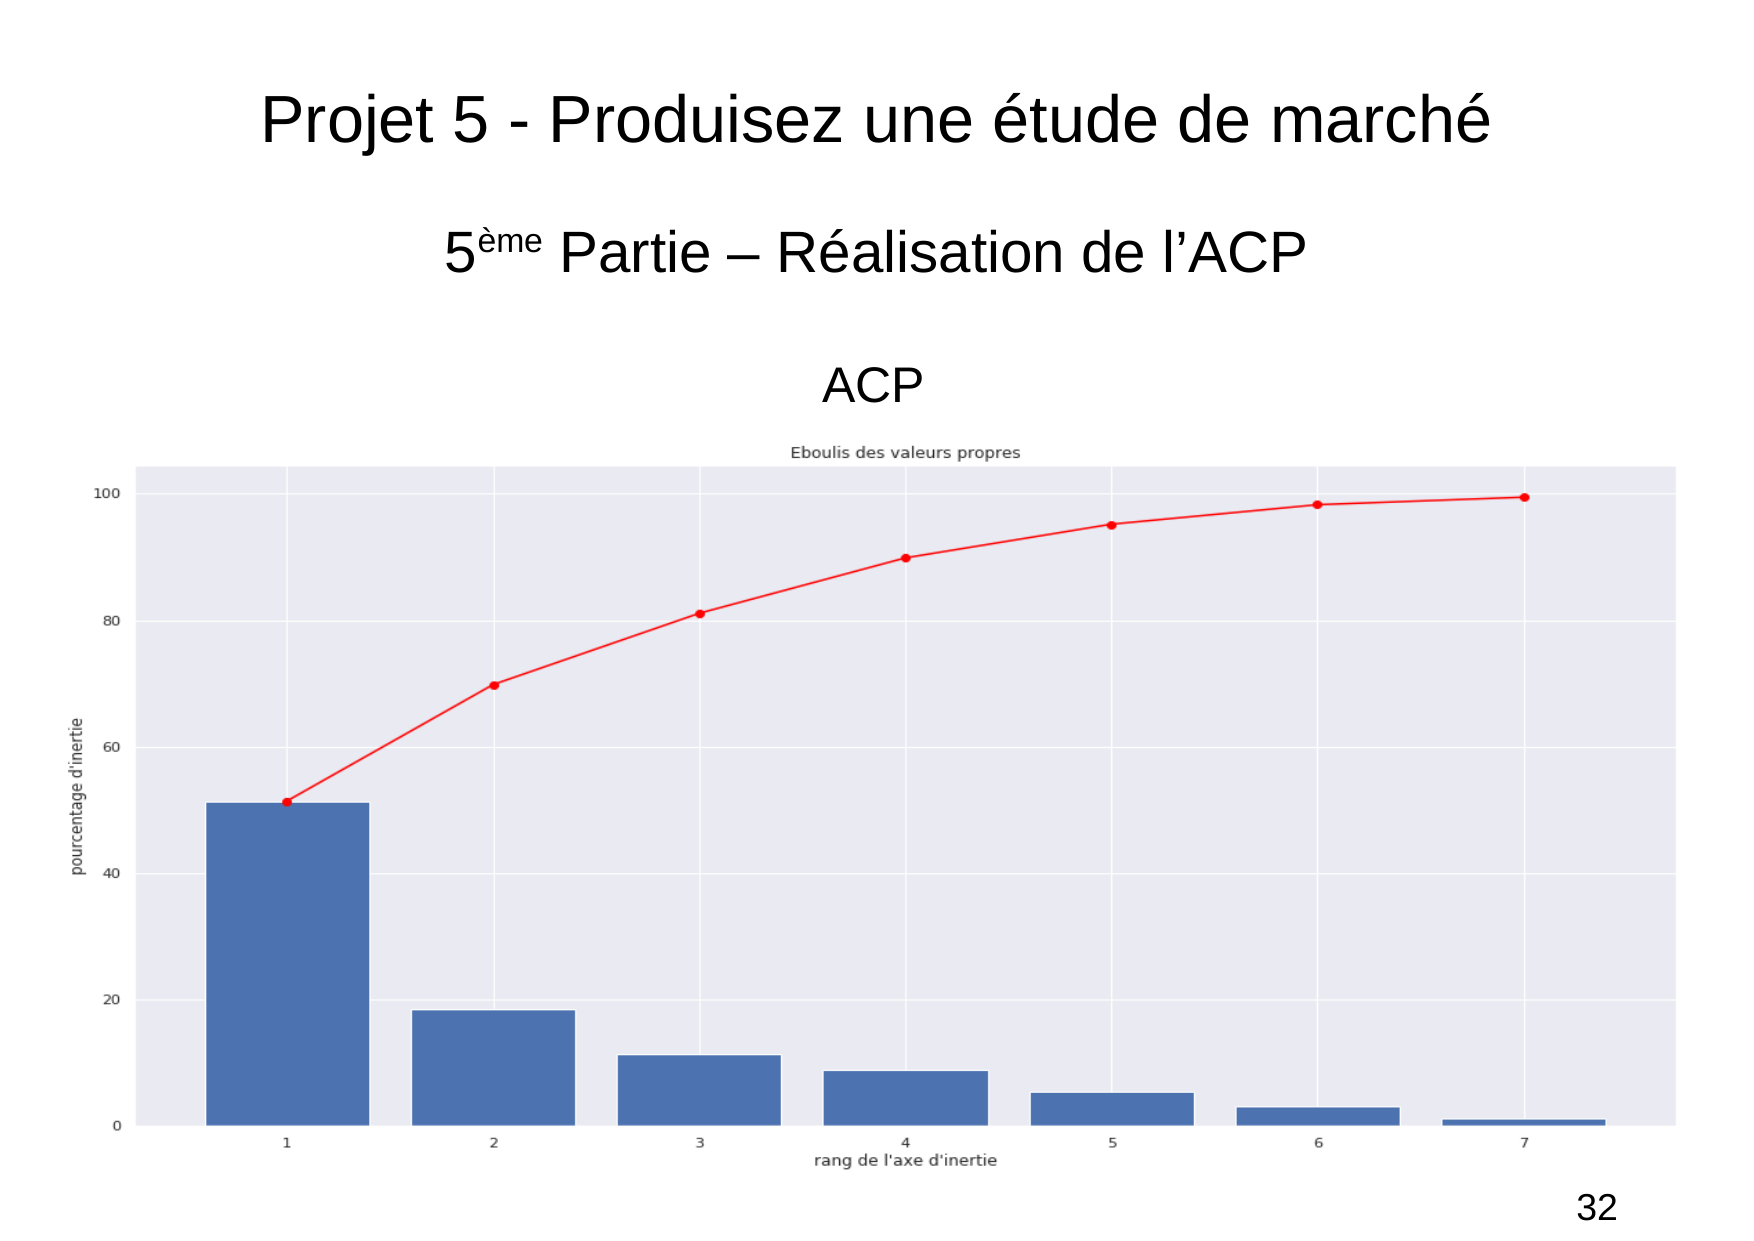

# Projet 5 - Produisez une étude de marché
5ème Partie – Réalisation de l’ACP
ACP